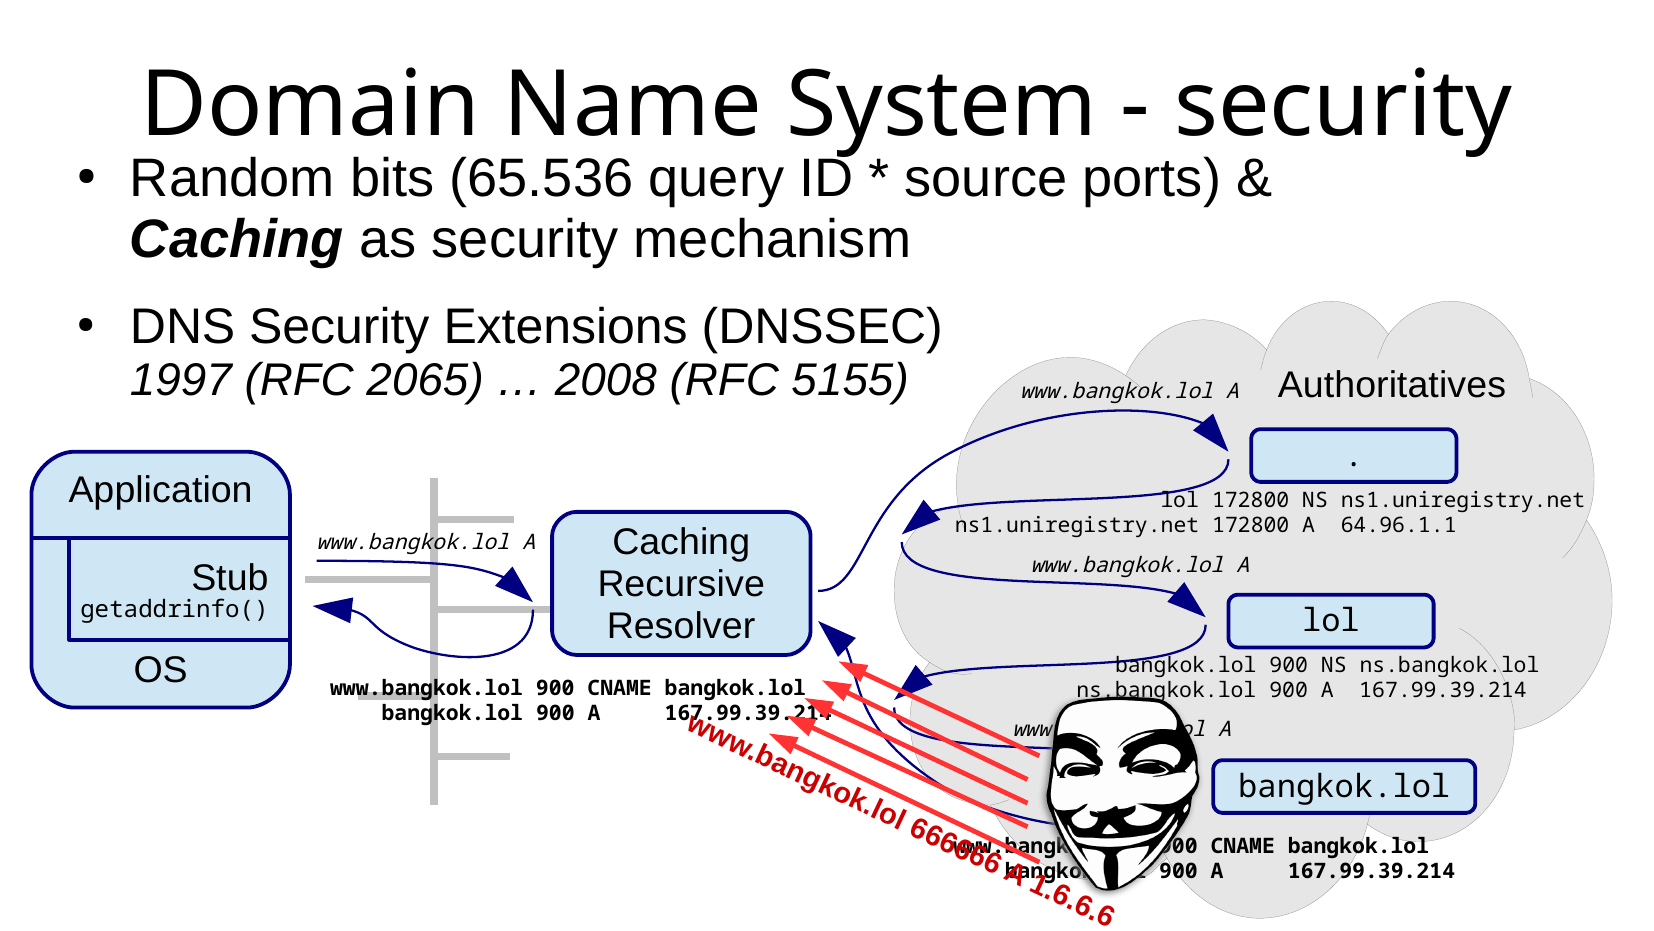

# Domain Name System - security
Random bits (65.536 query ID * source ports) &
Caching as security mechanism
DNS Security Extensions (DNSSEC)
1997 (RFC 2065) … 2008 (RFC 5155)
www.bangkok.lol 666666 A 1.6.6.6